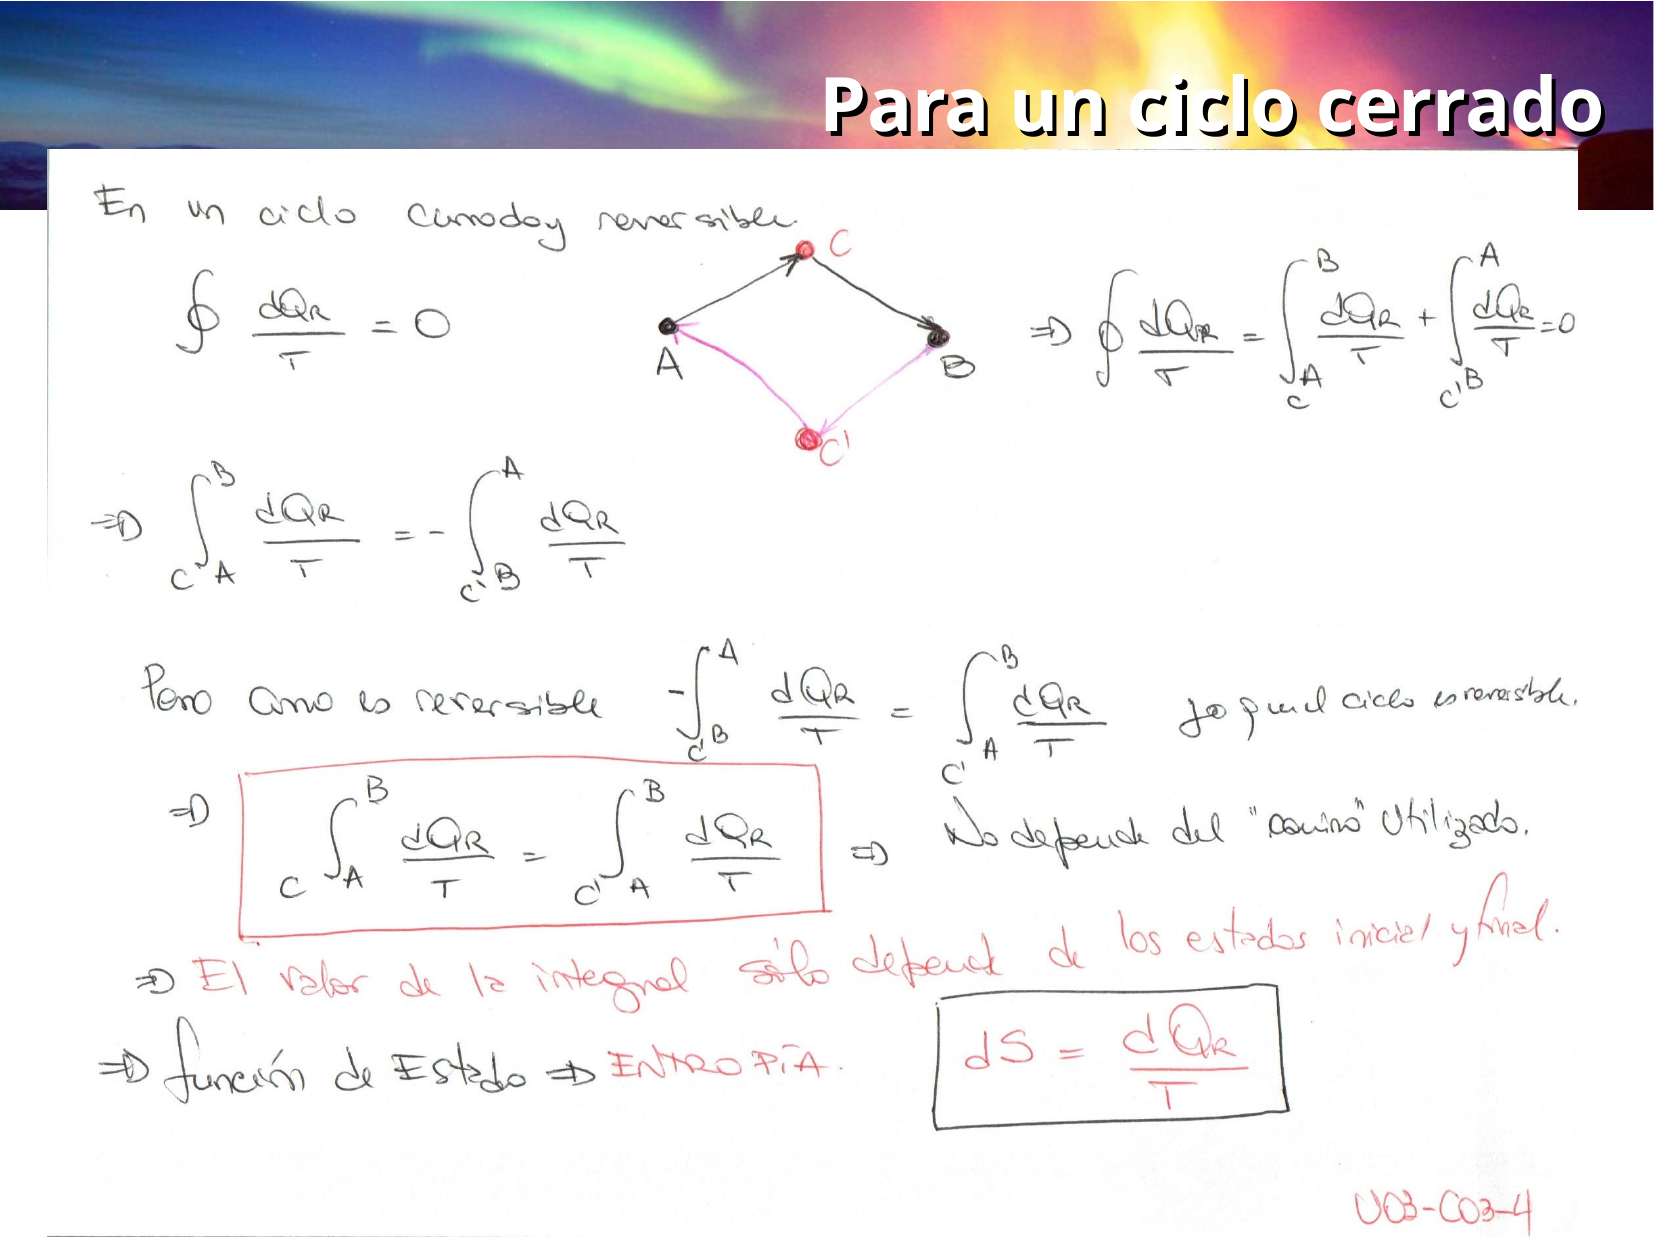

# Para un ciclo cerrado
FÍSICA III B
21